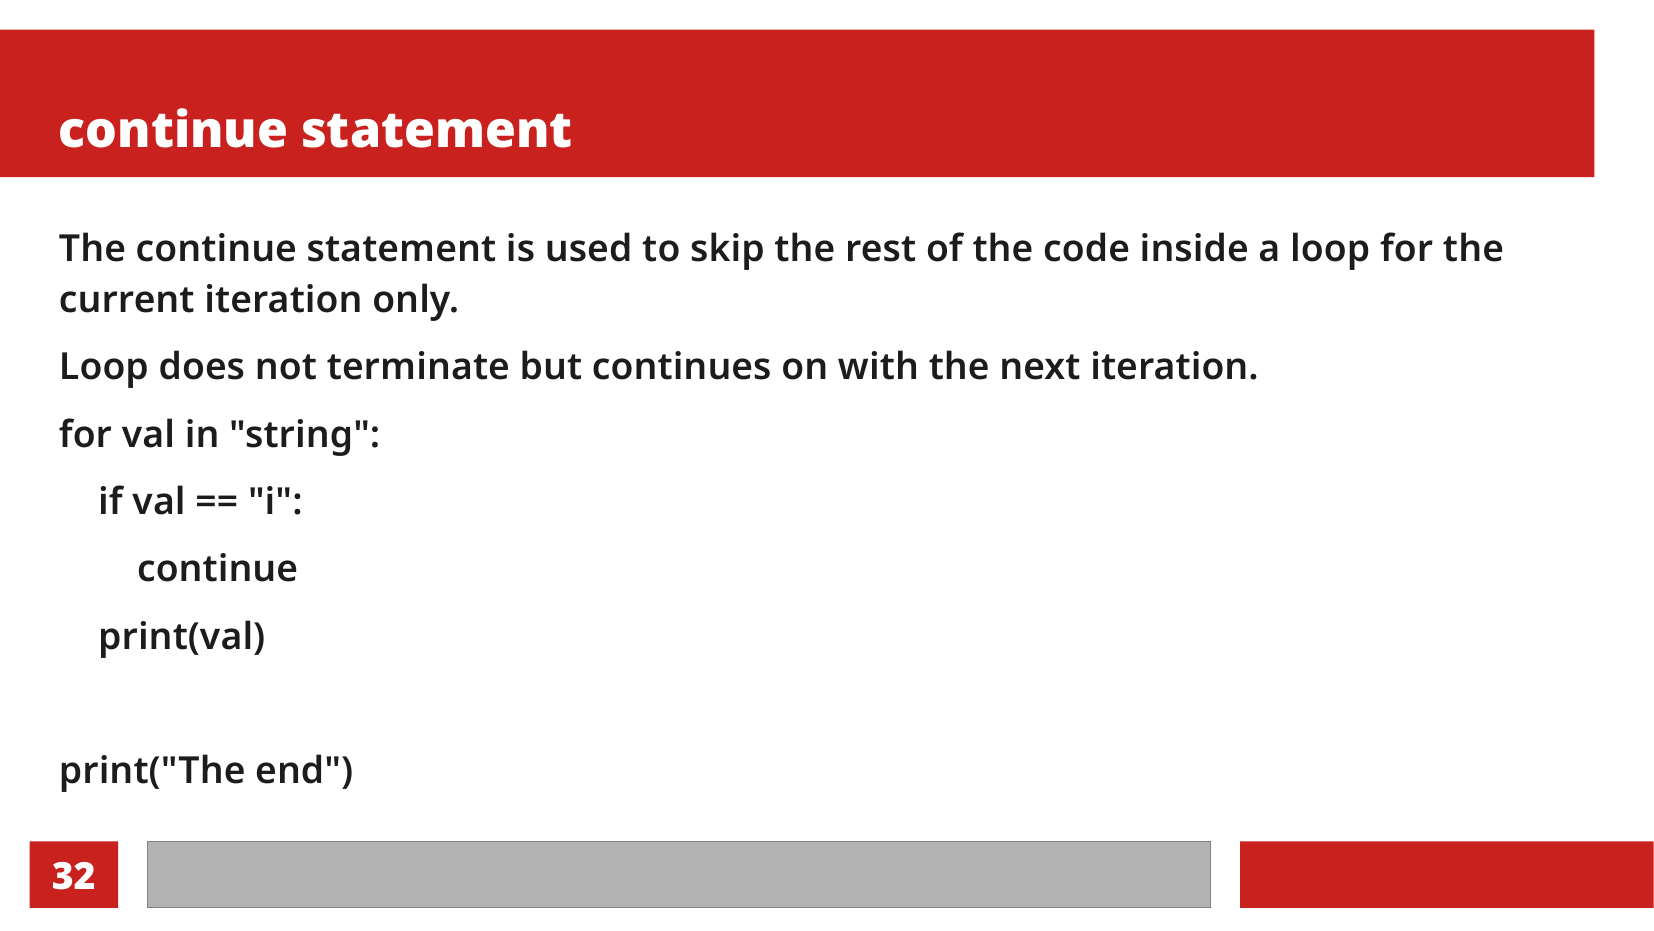

# continue statement
The continue statement is used to skip the rest of the code inside a loop for the current iteration only.
Loop does not terminate but continues on with the next iteration.
for val in "string":
 if val == "i":
 continue
 print(val)
print("The end")
32